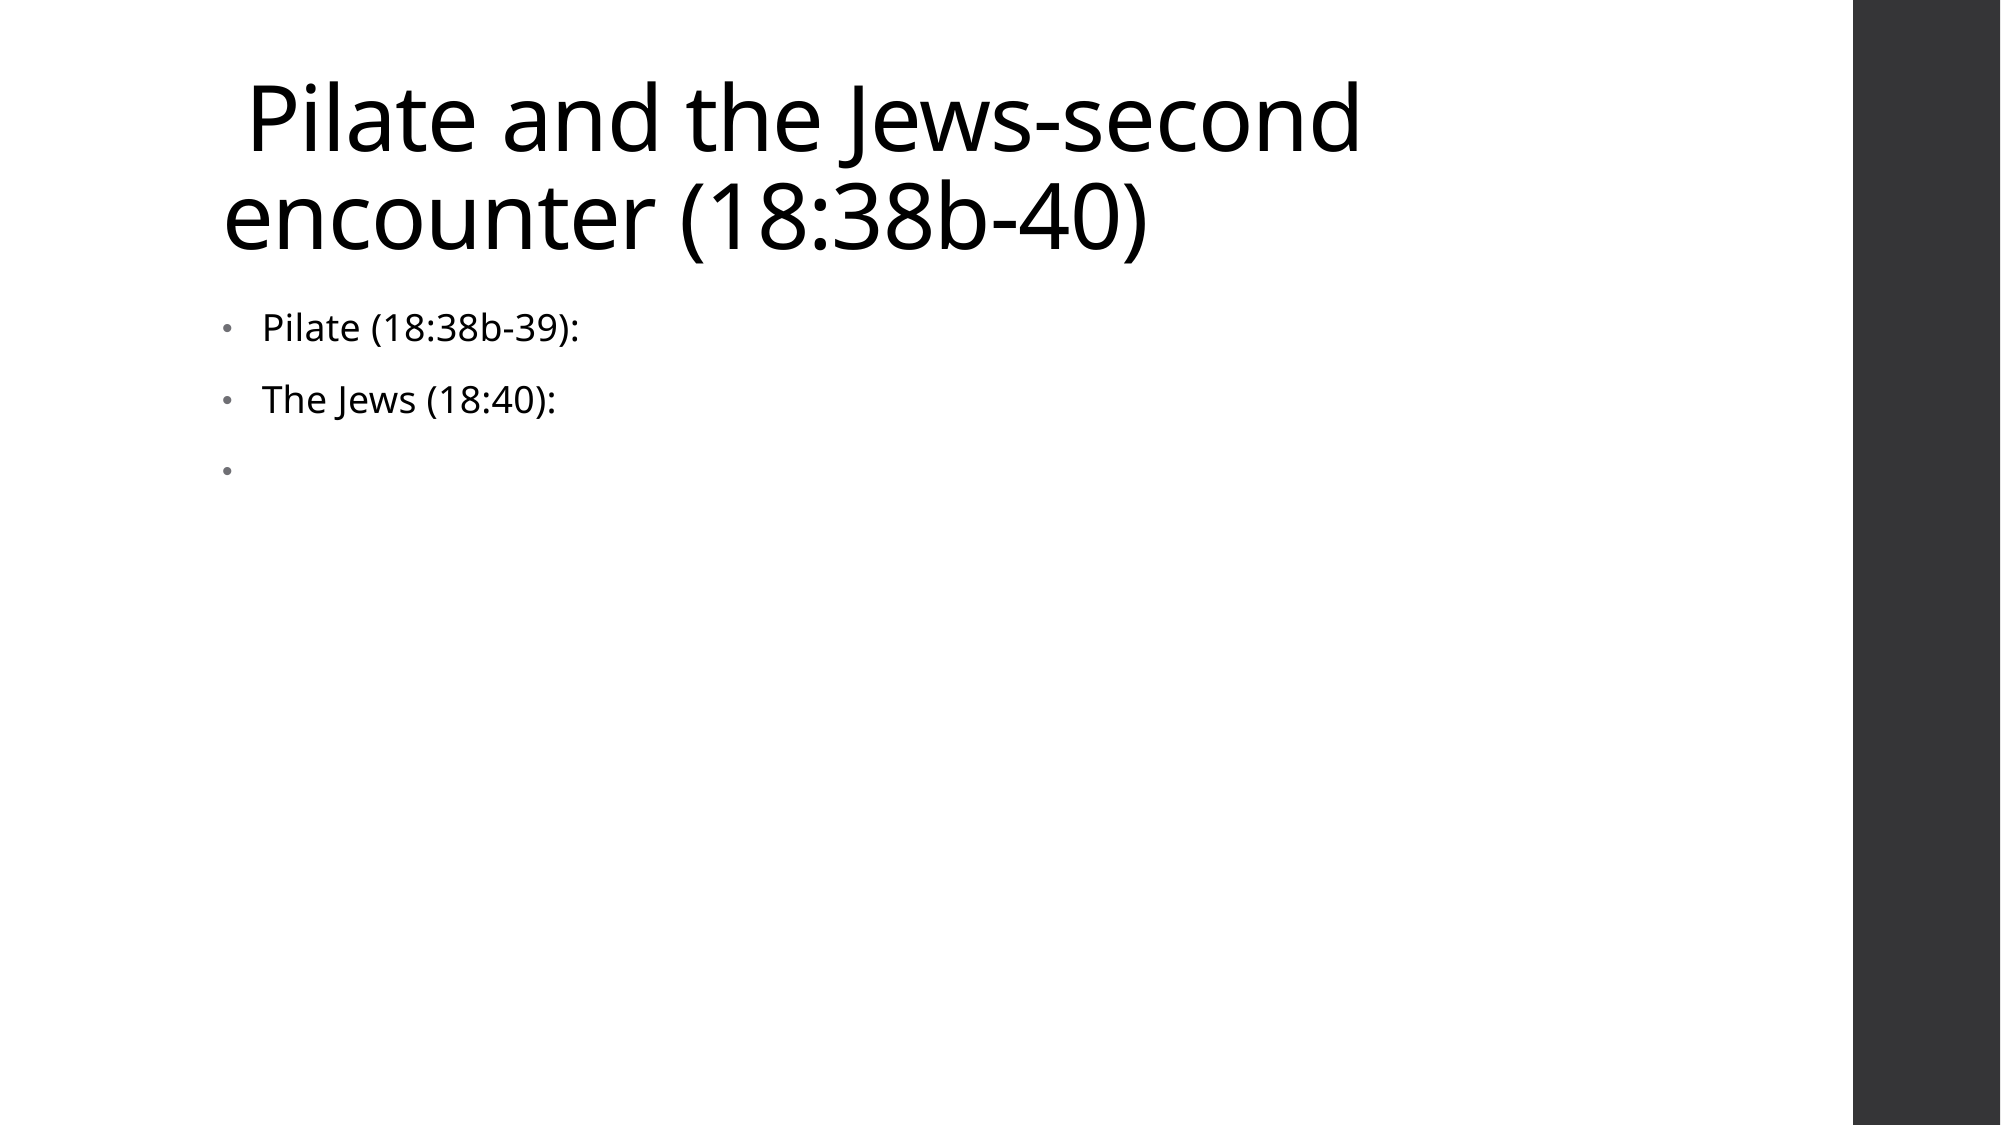

# Pilate and the Jews-second encounter (18:38b-40)
 Pilate (18:38b-39):
 The Jews (18:40):